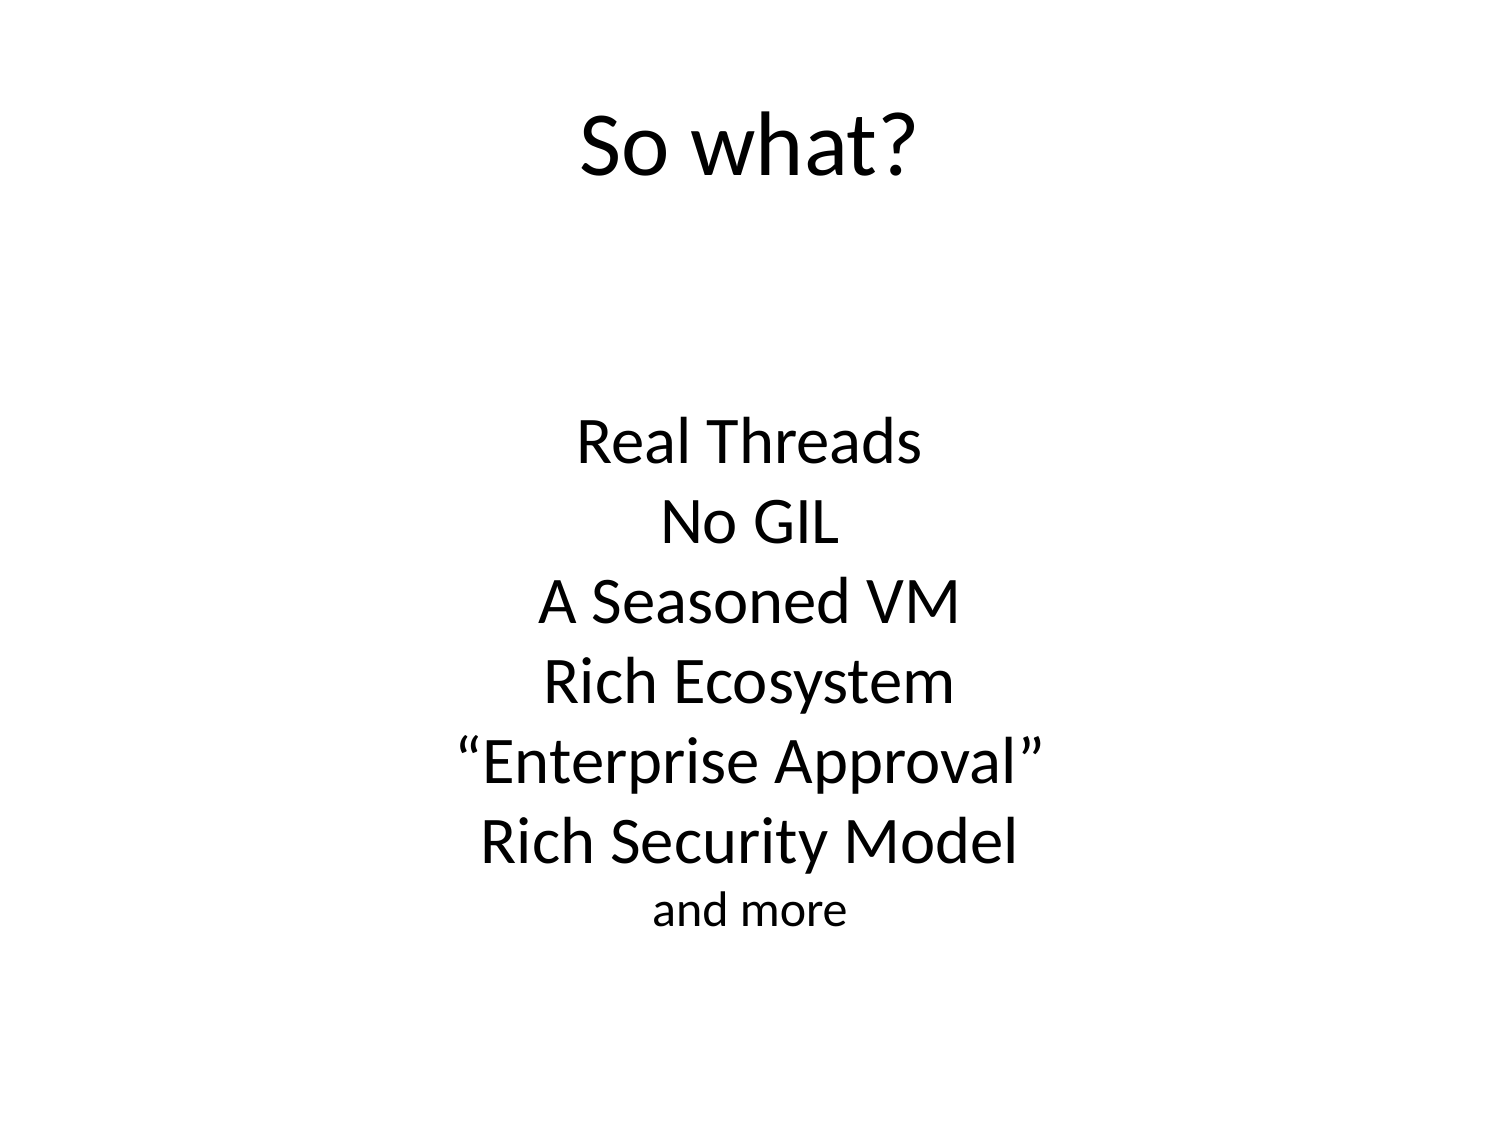

# So what?
Real Threads
No GIL
A Seasoned VM
Rich Ecosystem
“Enterprise Approval”
Rich Security Model
and more